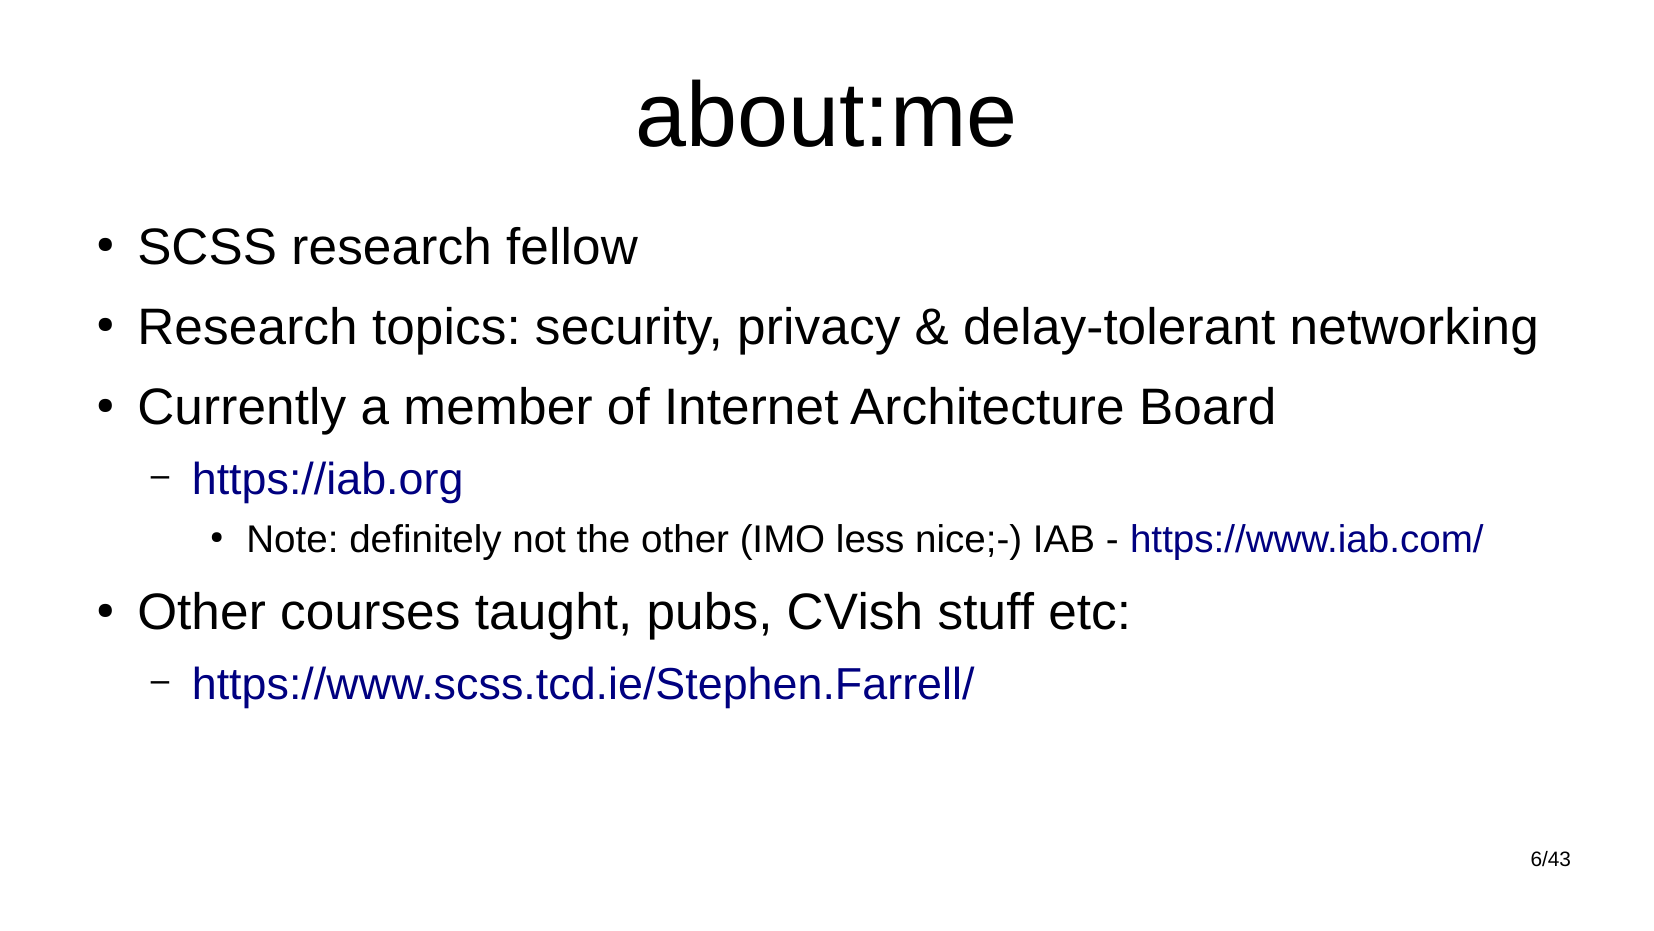

# about:me
SCSS research fellow
Research topics: security, privacy & delay-tolerant networking
Currently a member of Internet Architecture Board
https://iab.org
Note: definitely not the other (IMO less nice;-) IAB - https://www.iab.com/
Other courses taught, pubs, CVish stuff etc:
https://www.scss.tcd.ie/Stephen.Farrell/
6